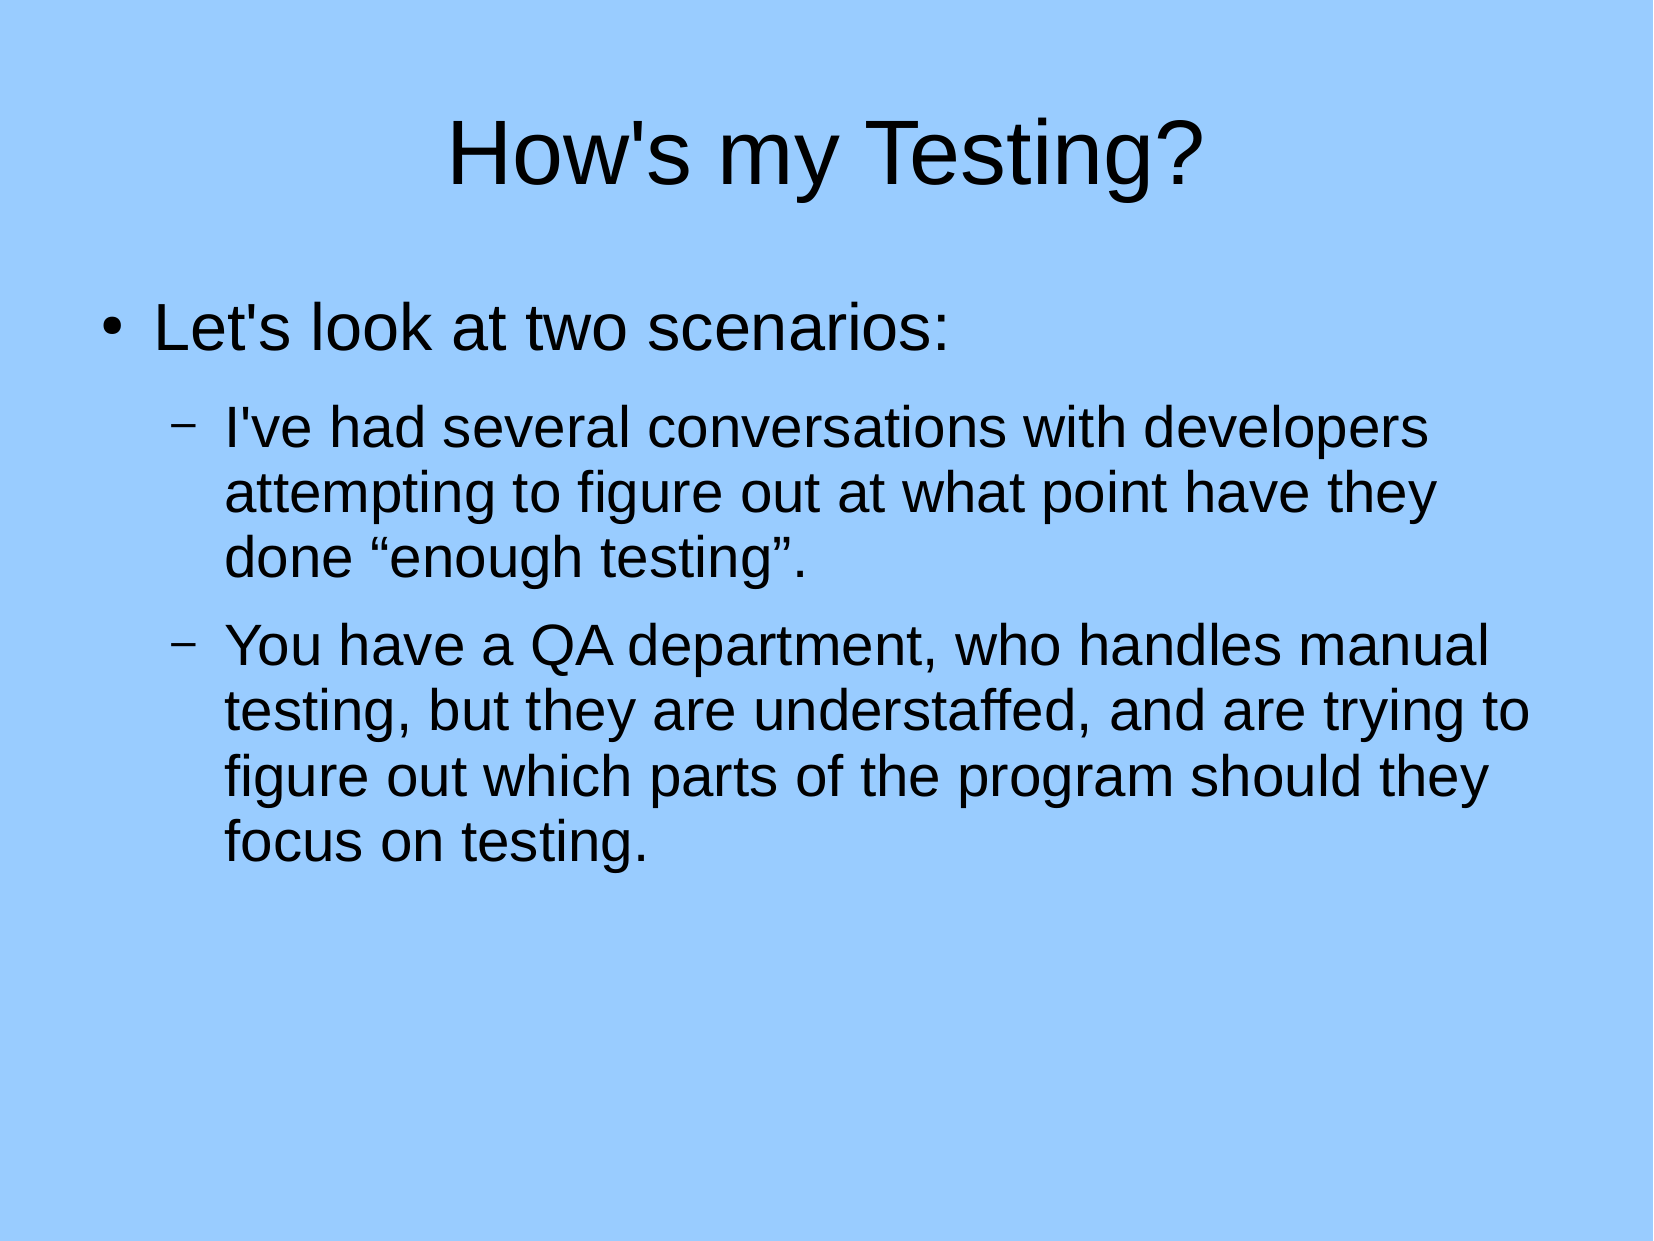

# How's my Testing?
Let's look at two scenarios:
I've had several conversations with developers attempting to figure out at what point have they done “enough testing”.
You have a QA department, who handles manual testing, but they are understaffed, and are trying to figure out which parts of the program should they focus on testing.